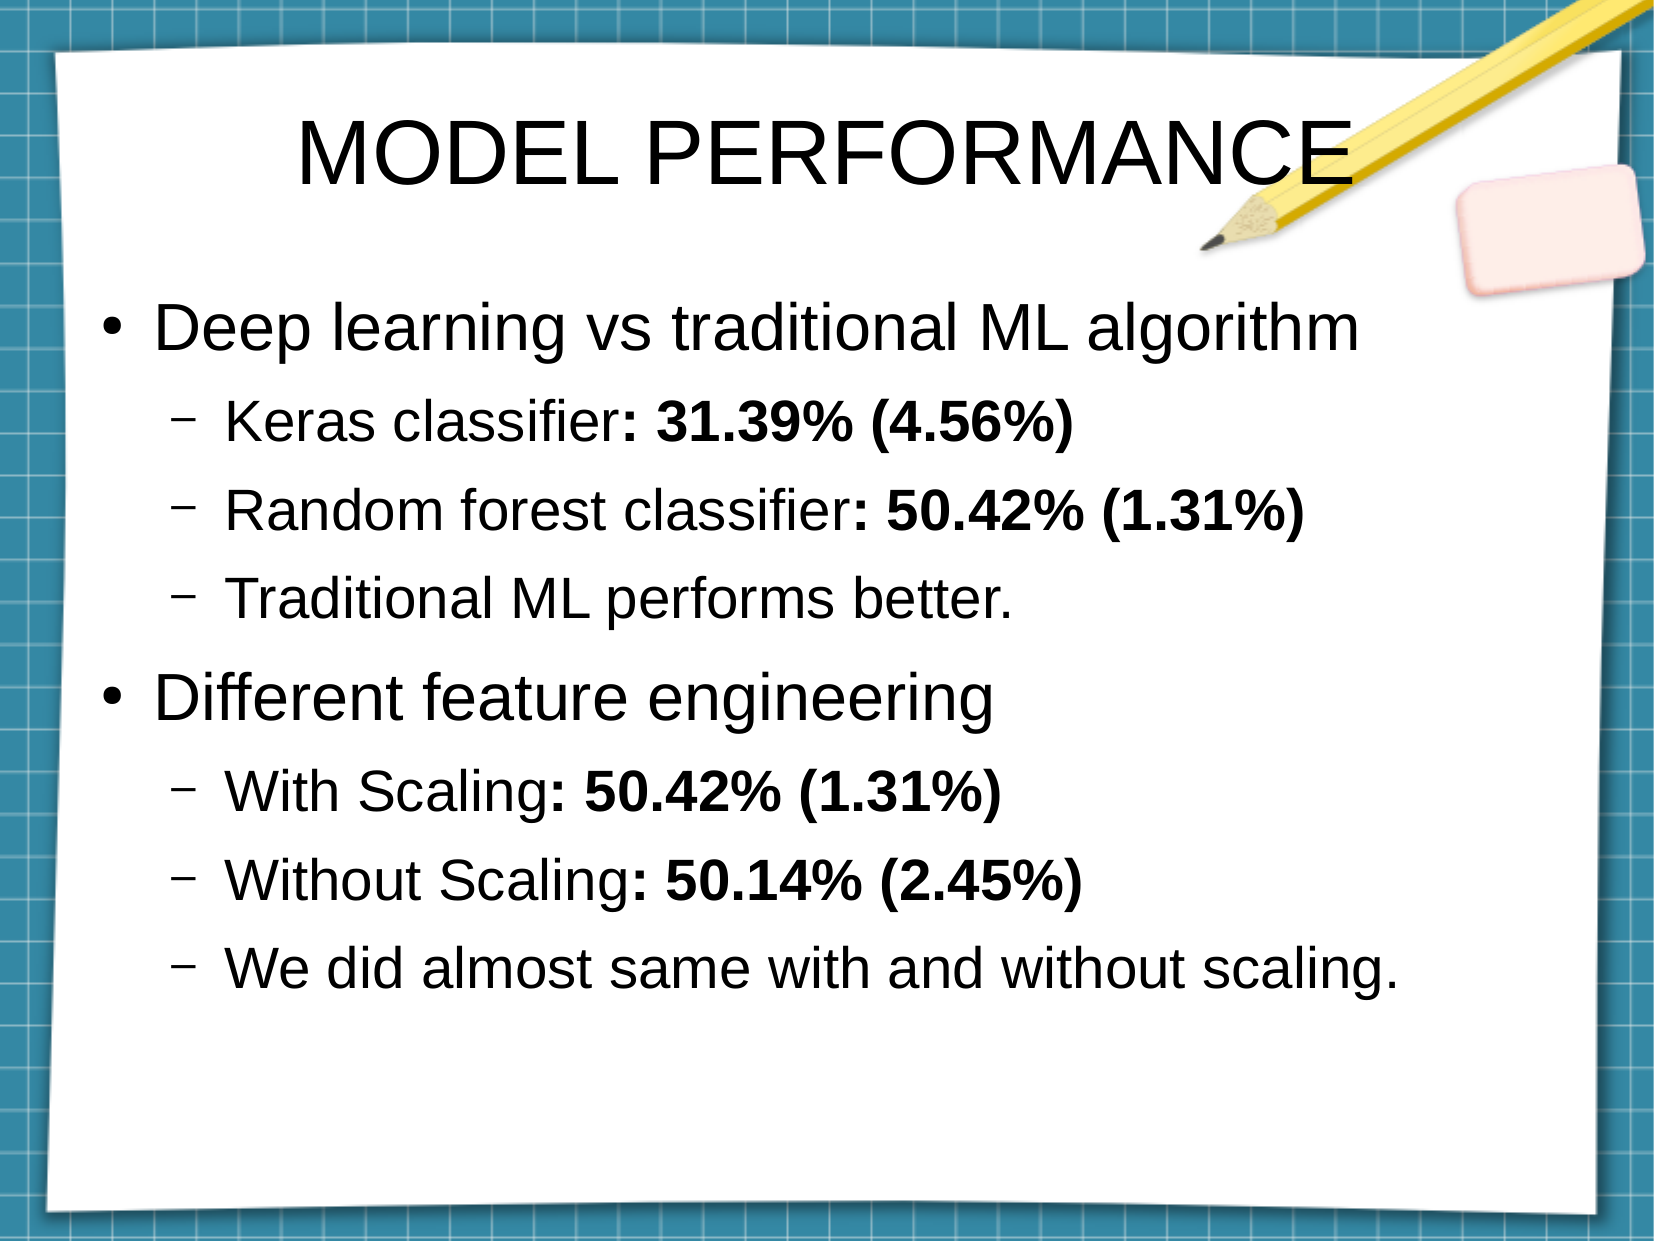

# MODEL PERFORMANCE
Deep learning vs traditional ML algorithm
Keras classifier: 31.39% (4.56%)
Random forest classifier: 50.42% (1.31%)
Traditional ML performs better.
Different feature engineering
With Scaling: 50.42% (1.31%)
Without Scaling: 50.14% (2.45%)
We did almost same with and without scaling.